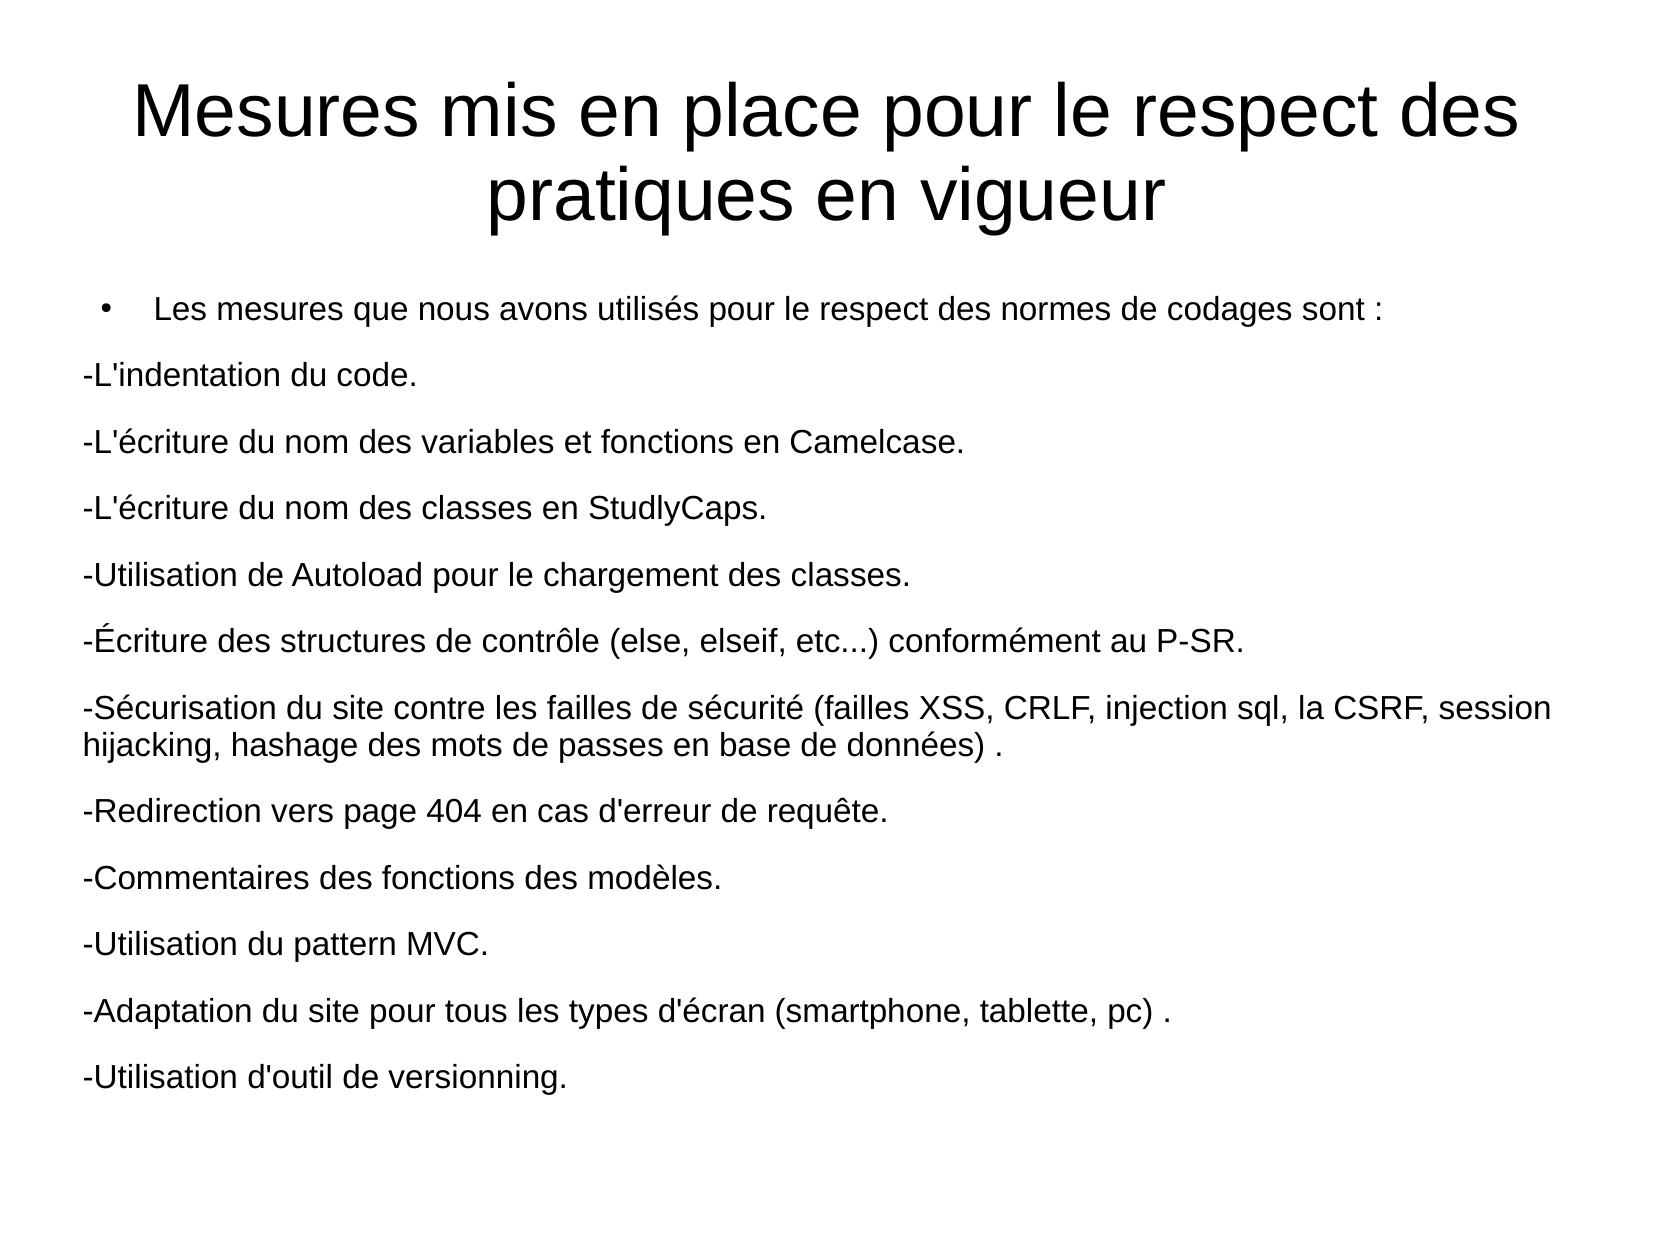

# Mesures mis en place pour le respect des pratiques en vigueur
Les mesures que nous avons utilisés pour le respect des normes de codages sont :
-L'indentation du code.
-L'écriture du nom des variables et fonctions en Camelcase.
-L'écriture du nom des classes en StudlyCaps.
-Utilisation de Autoload pour le chargement des classes.
-Écriture des structures de contrôle (else, elseif, etc...) conformément au P-SR.
-Sécurisation du site contre les failles de sécurité (failles XSS, CRLF, injection sql, la CSRF, session hijacking, hashage des mots de passes en base de données) .
-Redirection vers page 404 en cas d'erreur de requête.
-Commentaires des fonctions des modèles.
-Utilisation du pattern MVC.
-Adaptation du site pour tous les types d'écran (smartphone, tablette, pc) .
-Utilisation d'outil de versionning.